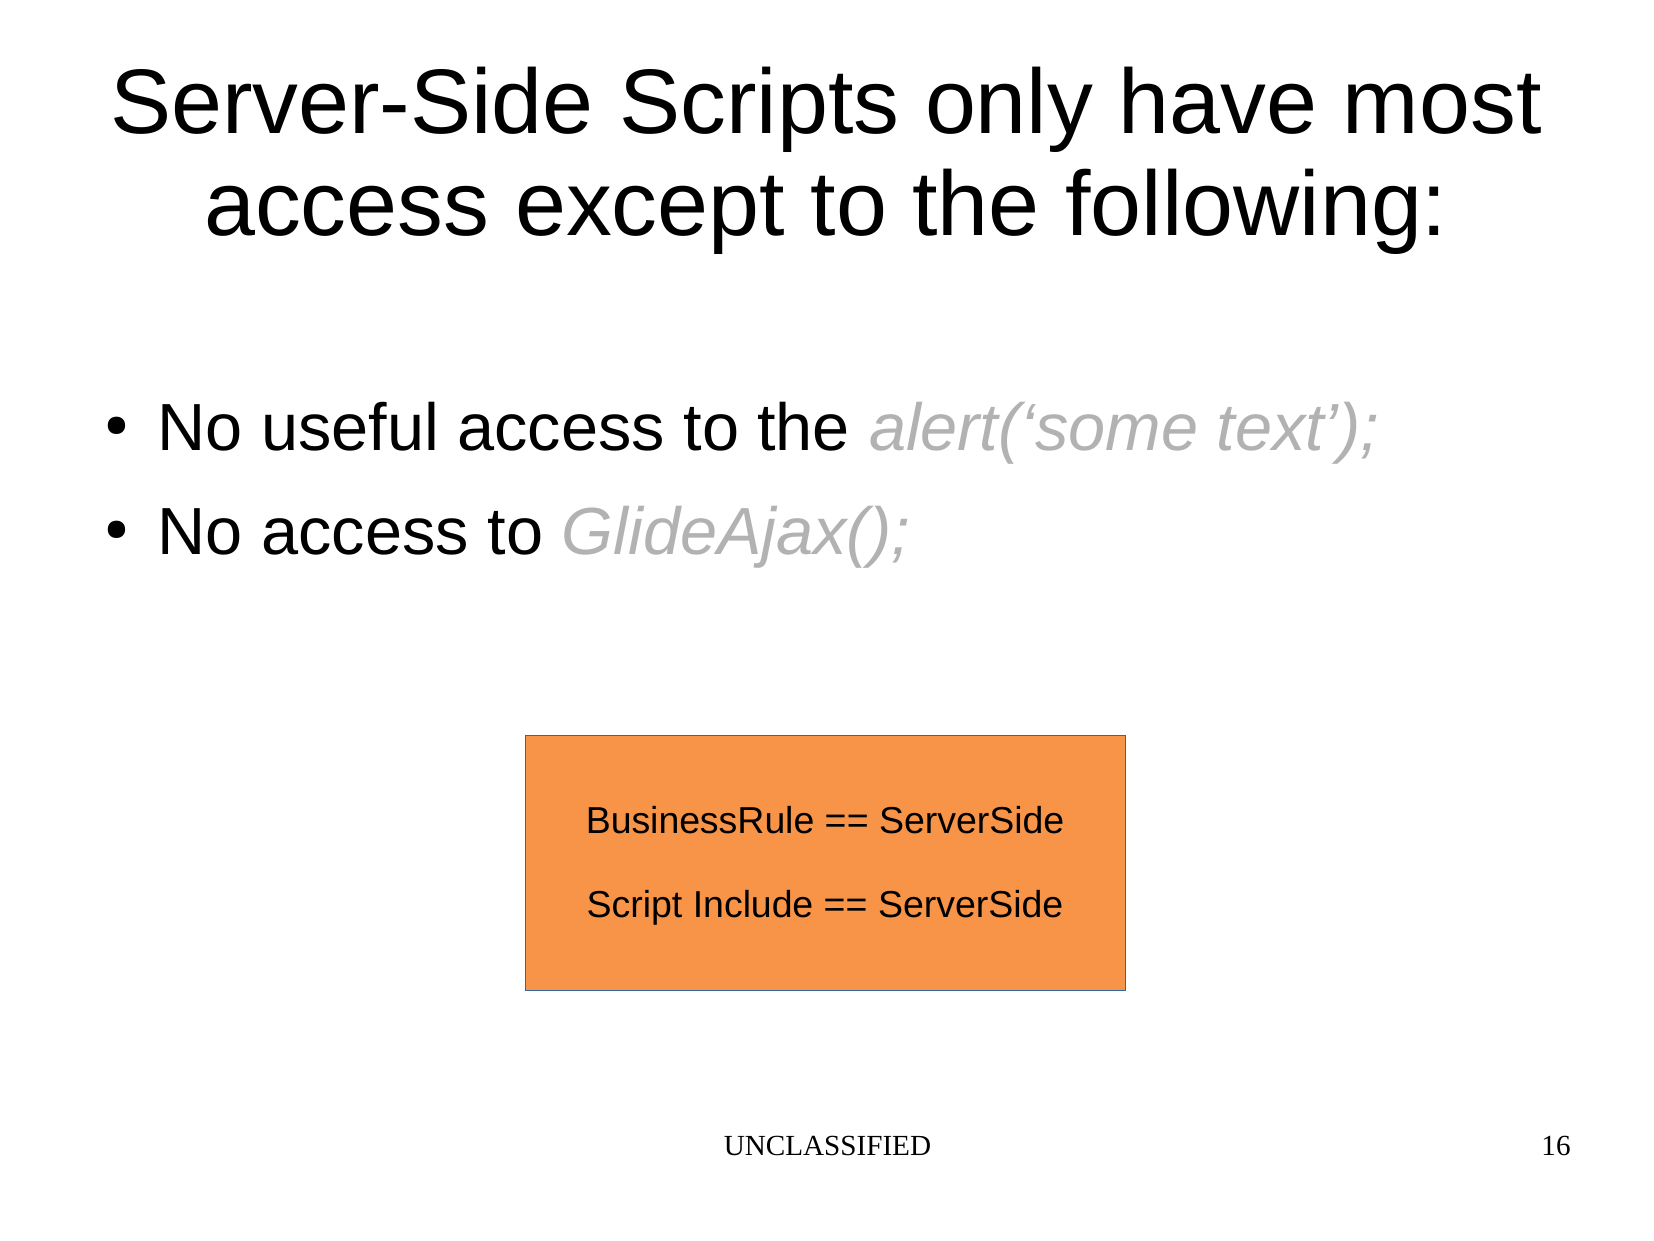

# Server-Side Scripts only have most access except to the following:
No useful access to the alert(‘some text’);
No access to GlideAjax();
BusinessRule == ServerSide
Script Include == ServerSide
UNCLASSIFIED
16